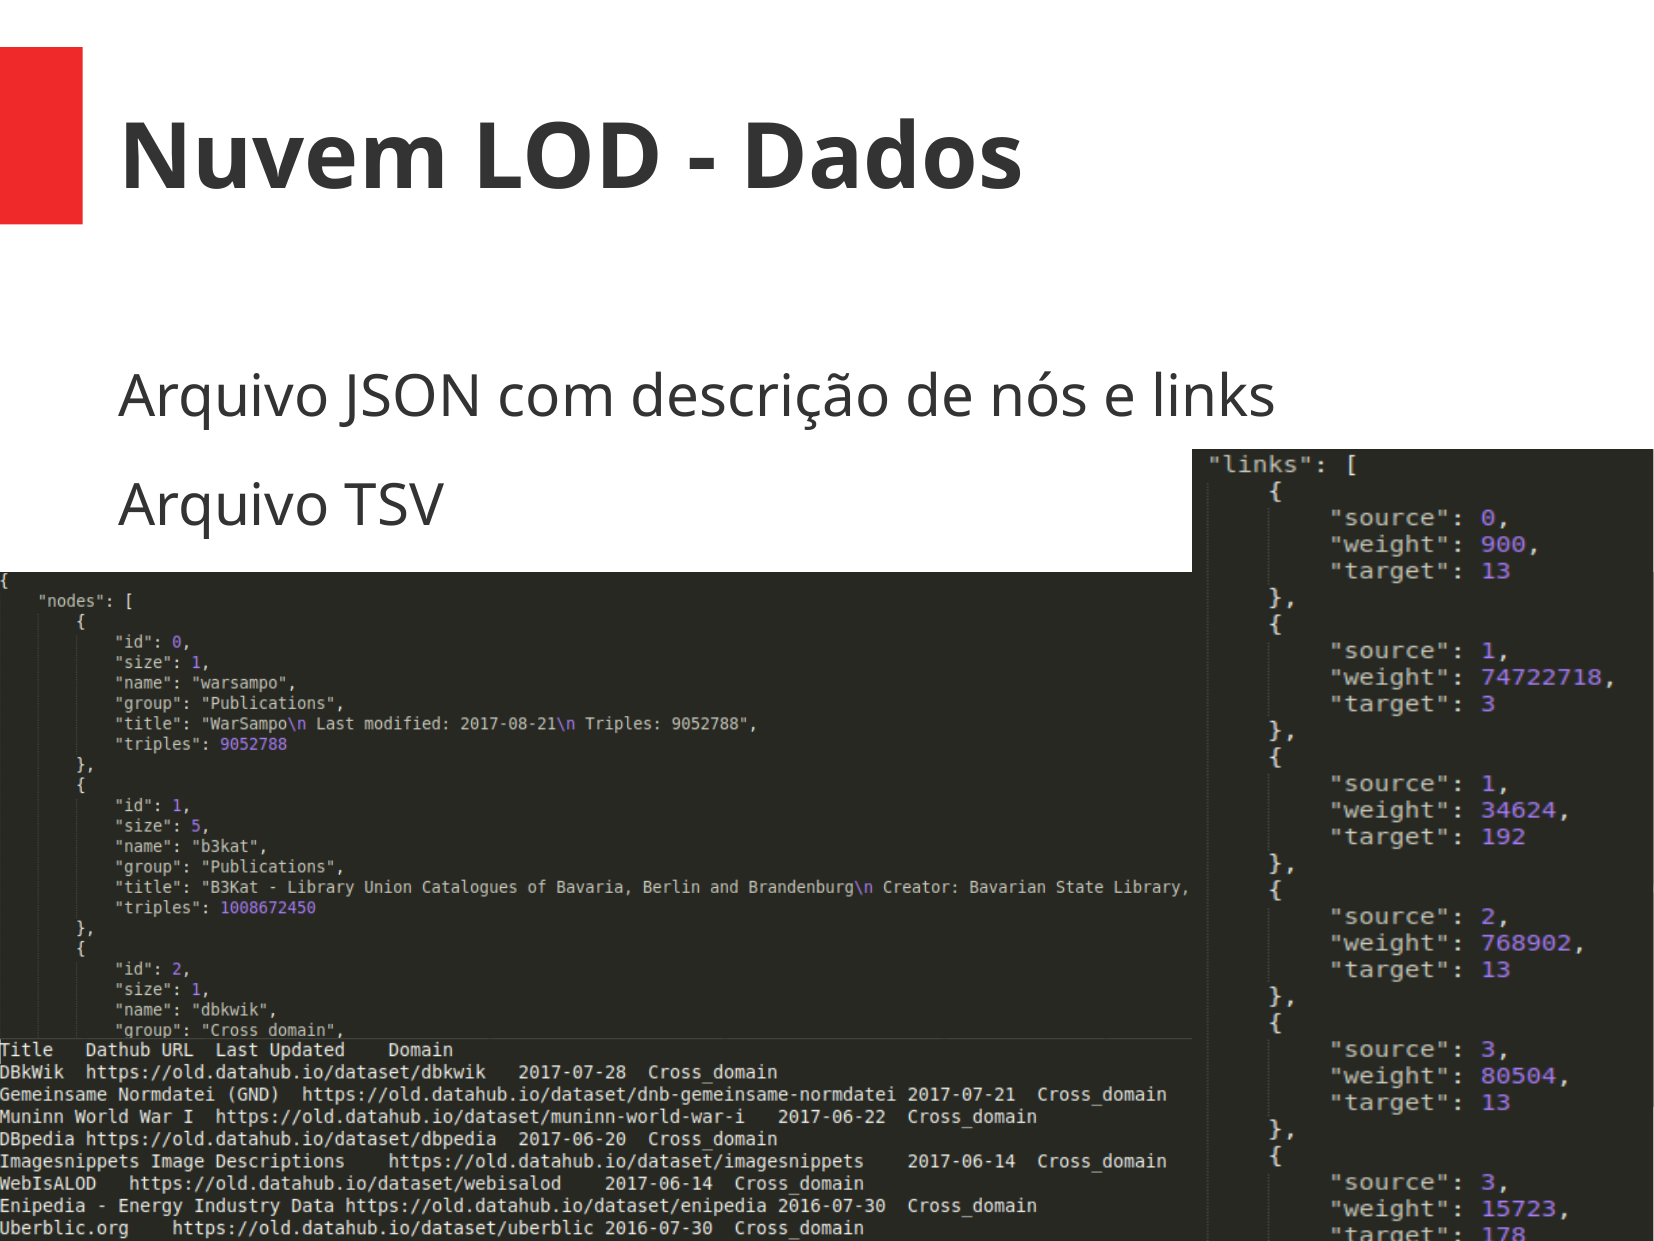

# Nuvem LOD - Dados
Arquivo JSON com descrição de nós e links
Arquivo TSV